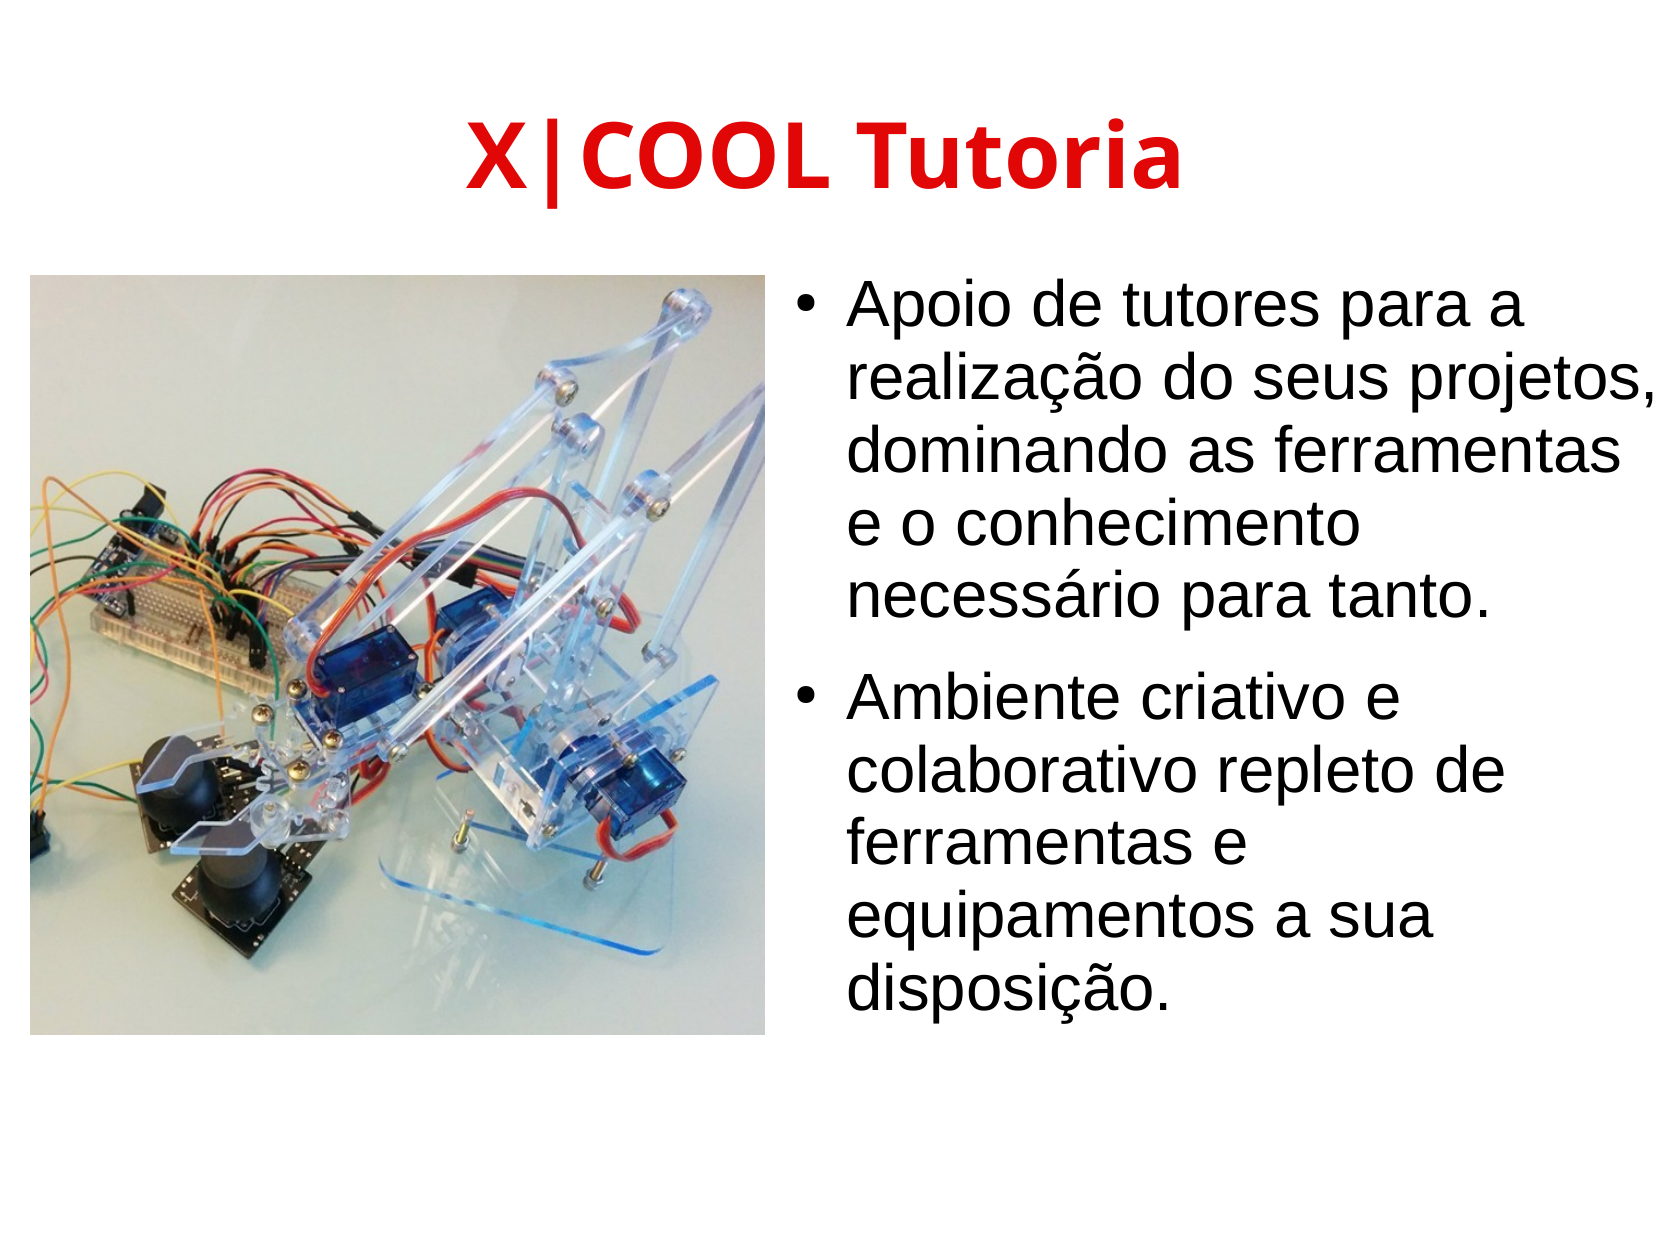

# X|COOL Tutoria
Apoio de tutores para a realização do seus projetos, dominando as ferramentas e o conhecimento necessário para tanto.
Ambiente criativo e colaborativo repleto de ferramentas e equipamentos a sua disposição.